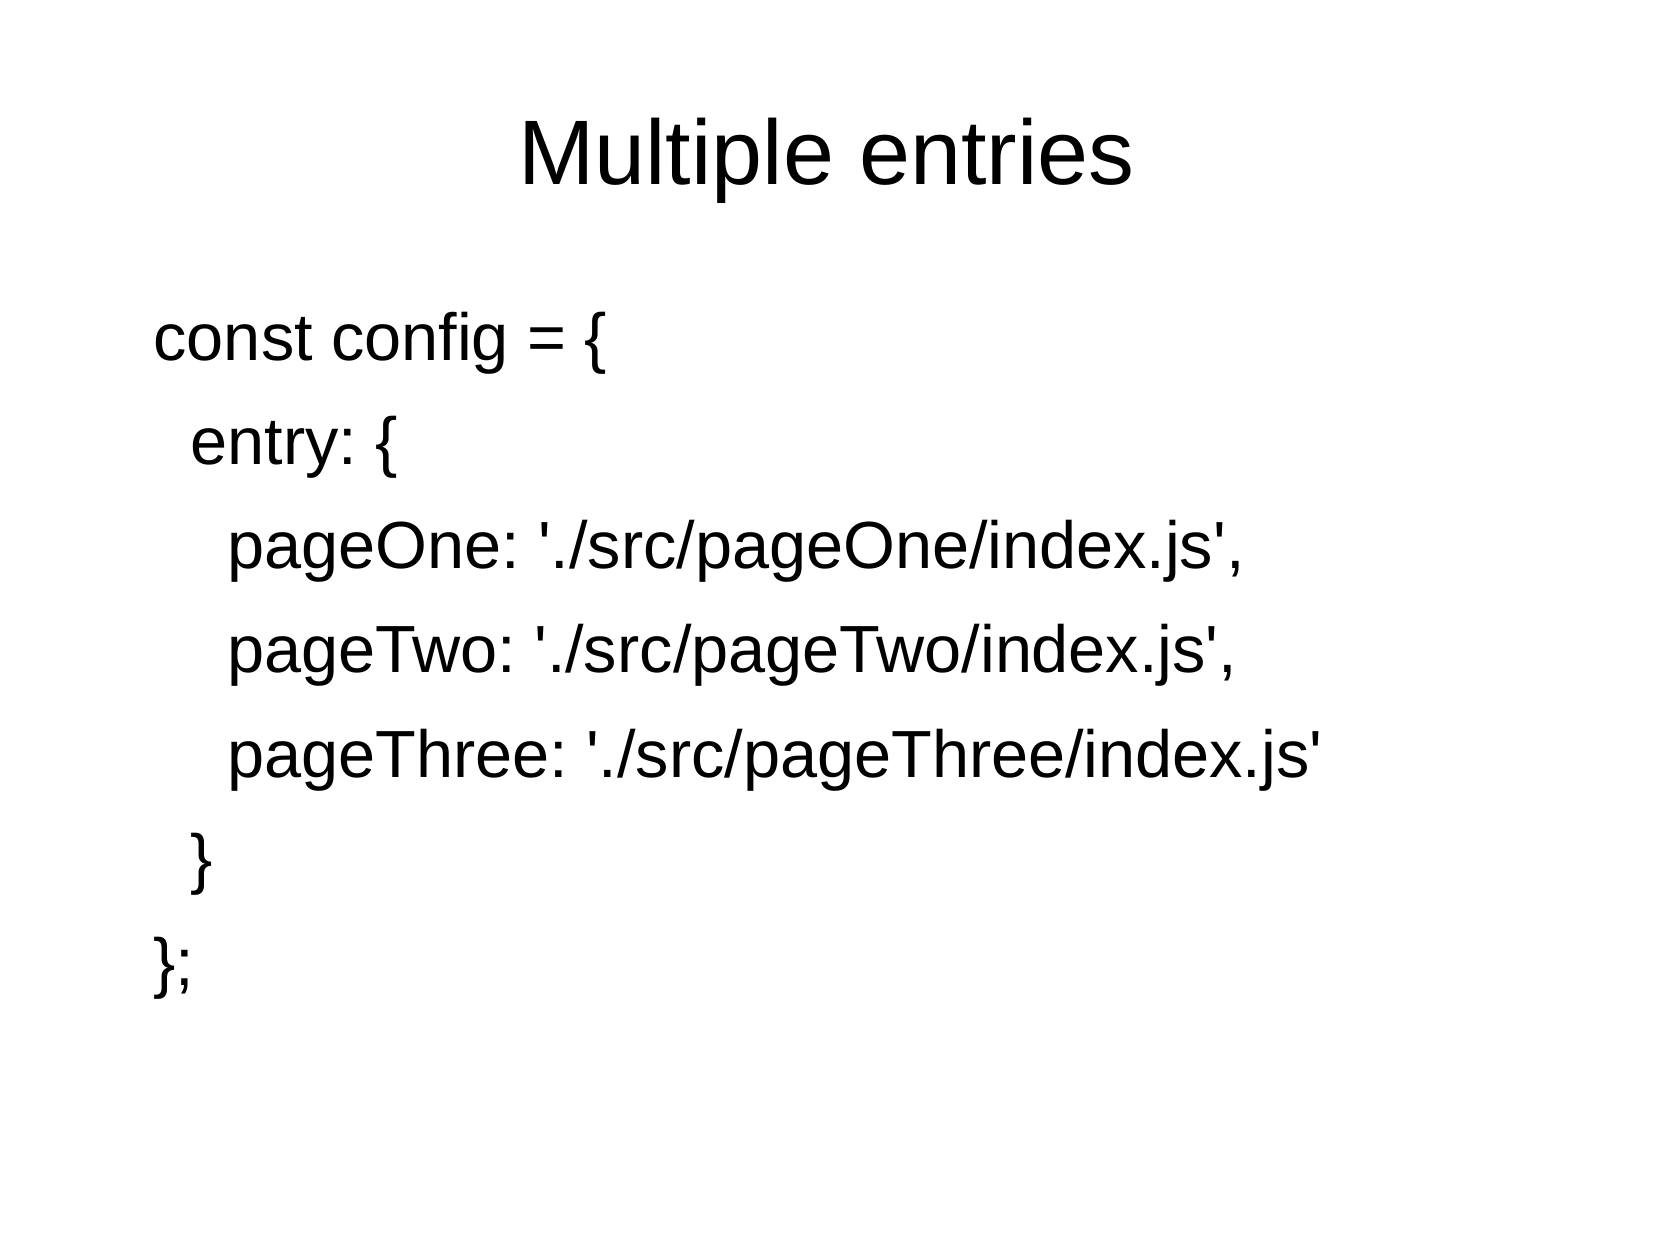

# Multiple entries
const config = {
 entry: {
 pageOne: './src/pageOne/index.js',
 pageTwo: './src/pageTwo/index.js',
 pageThree: './src/pageThree/index.js'
 }
};